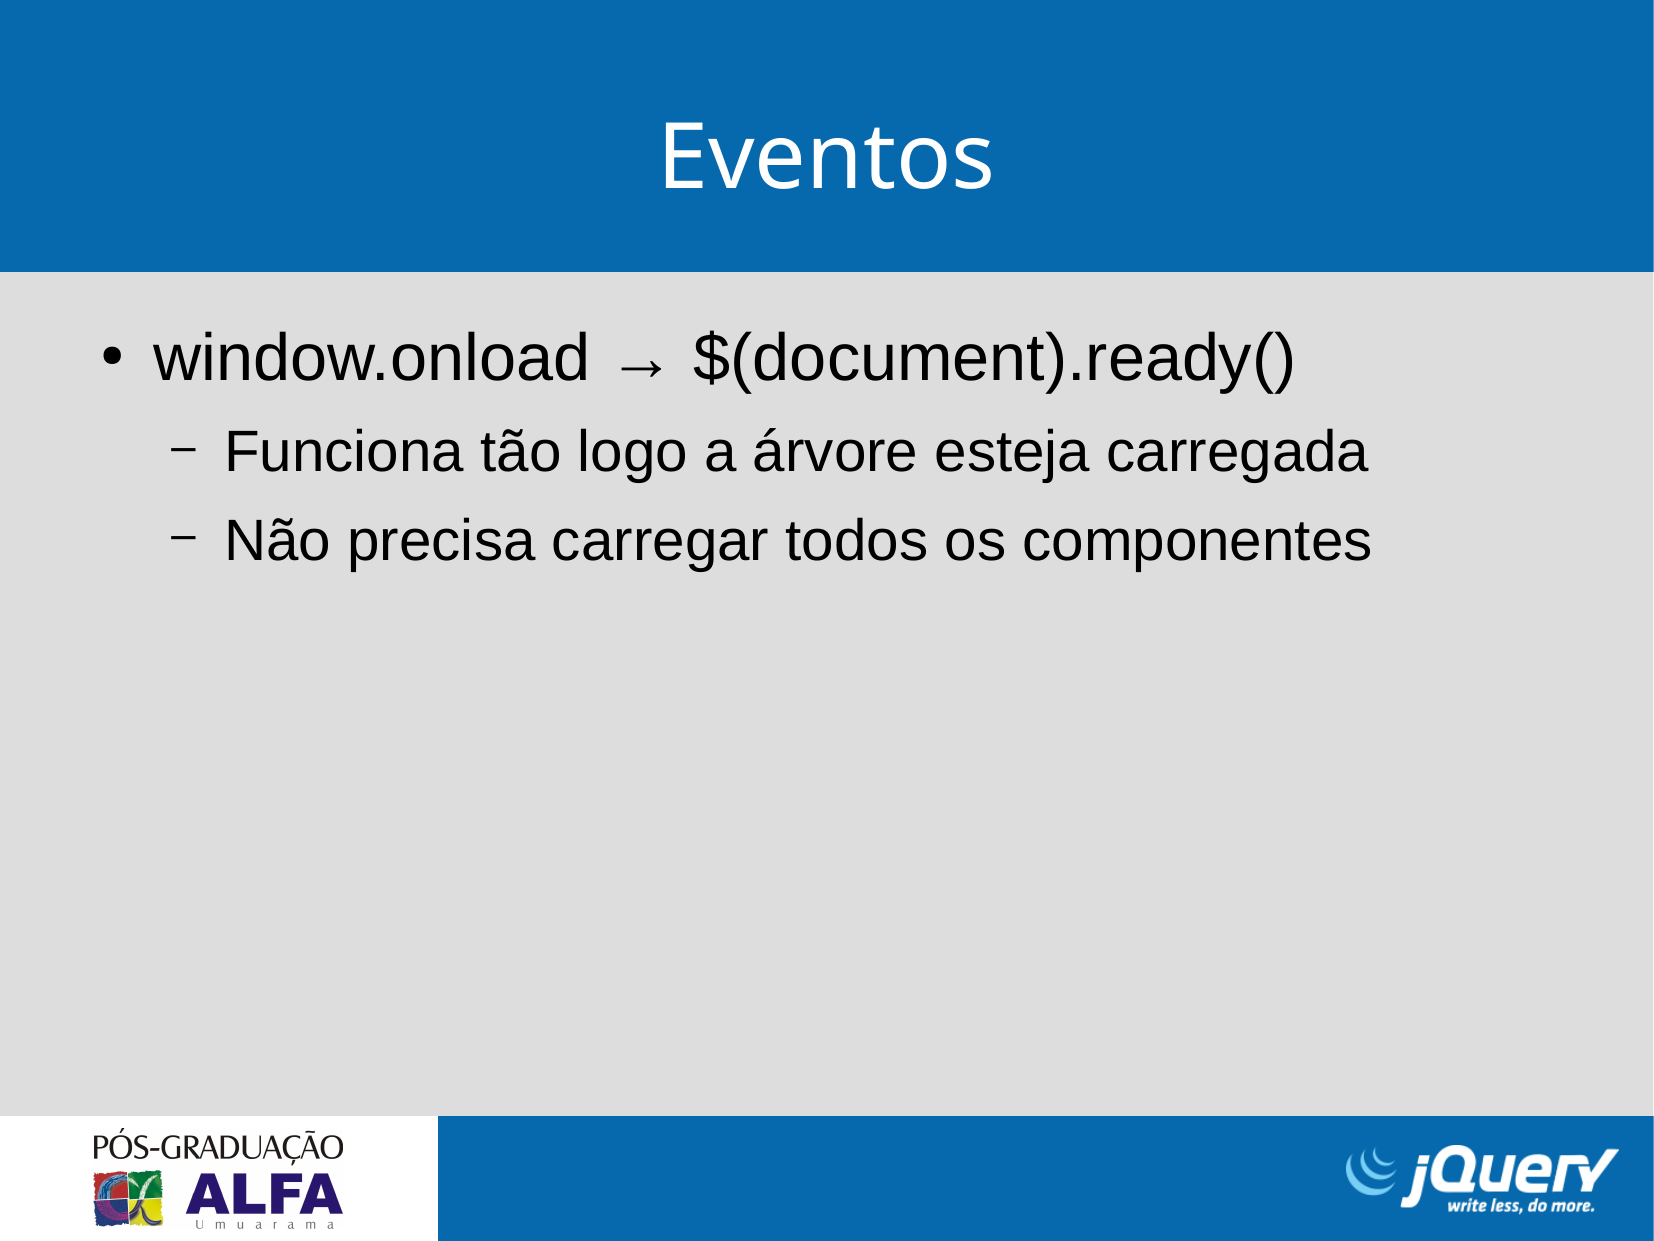

# Eventos
window.onload → $(document).ready()
Funciona tão logo a árvore esteja carregada
Não precisa carregar todos os componentes